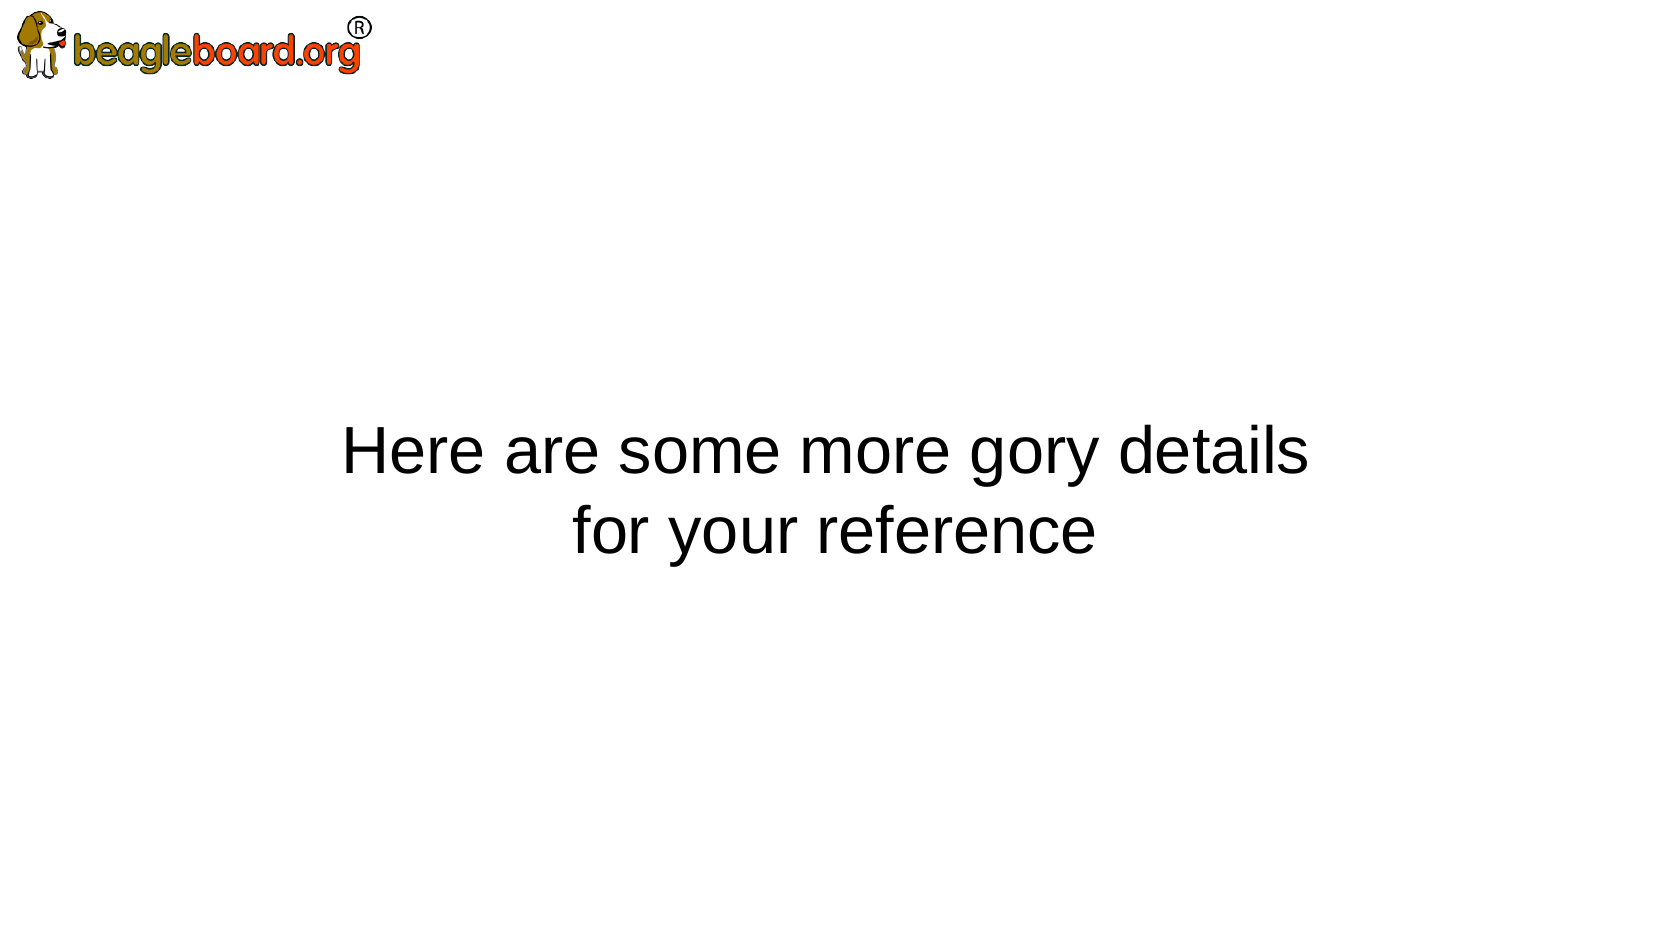

Here are some more gory details
 for your reference